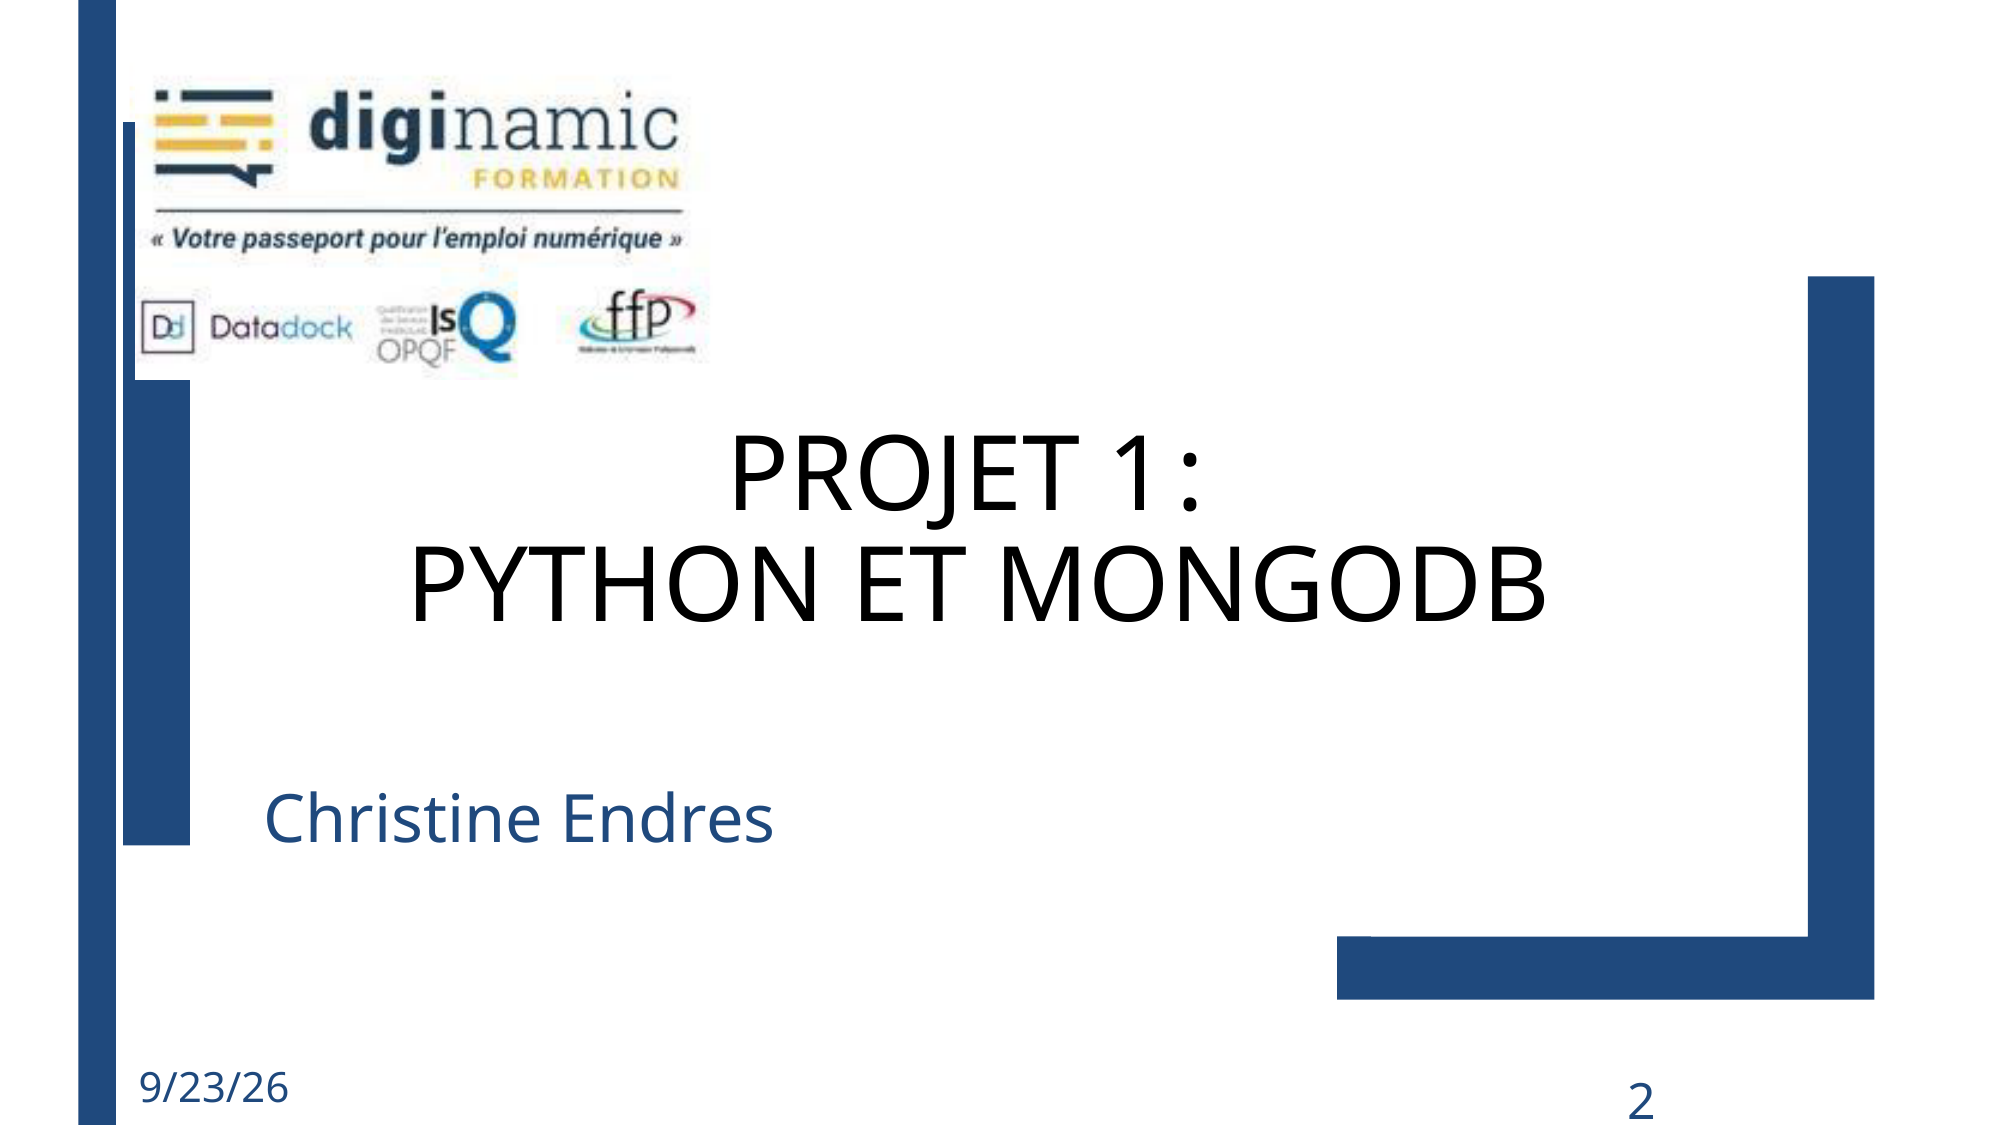

# Projet 1	: PYTHON ET MONGODB
Christine Endres
2